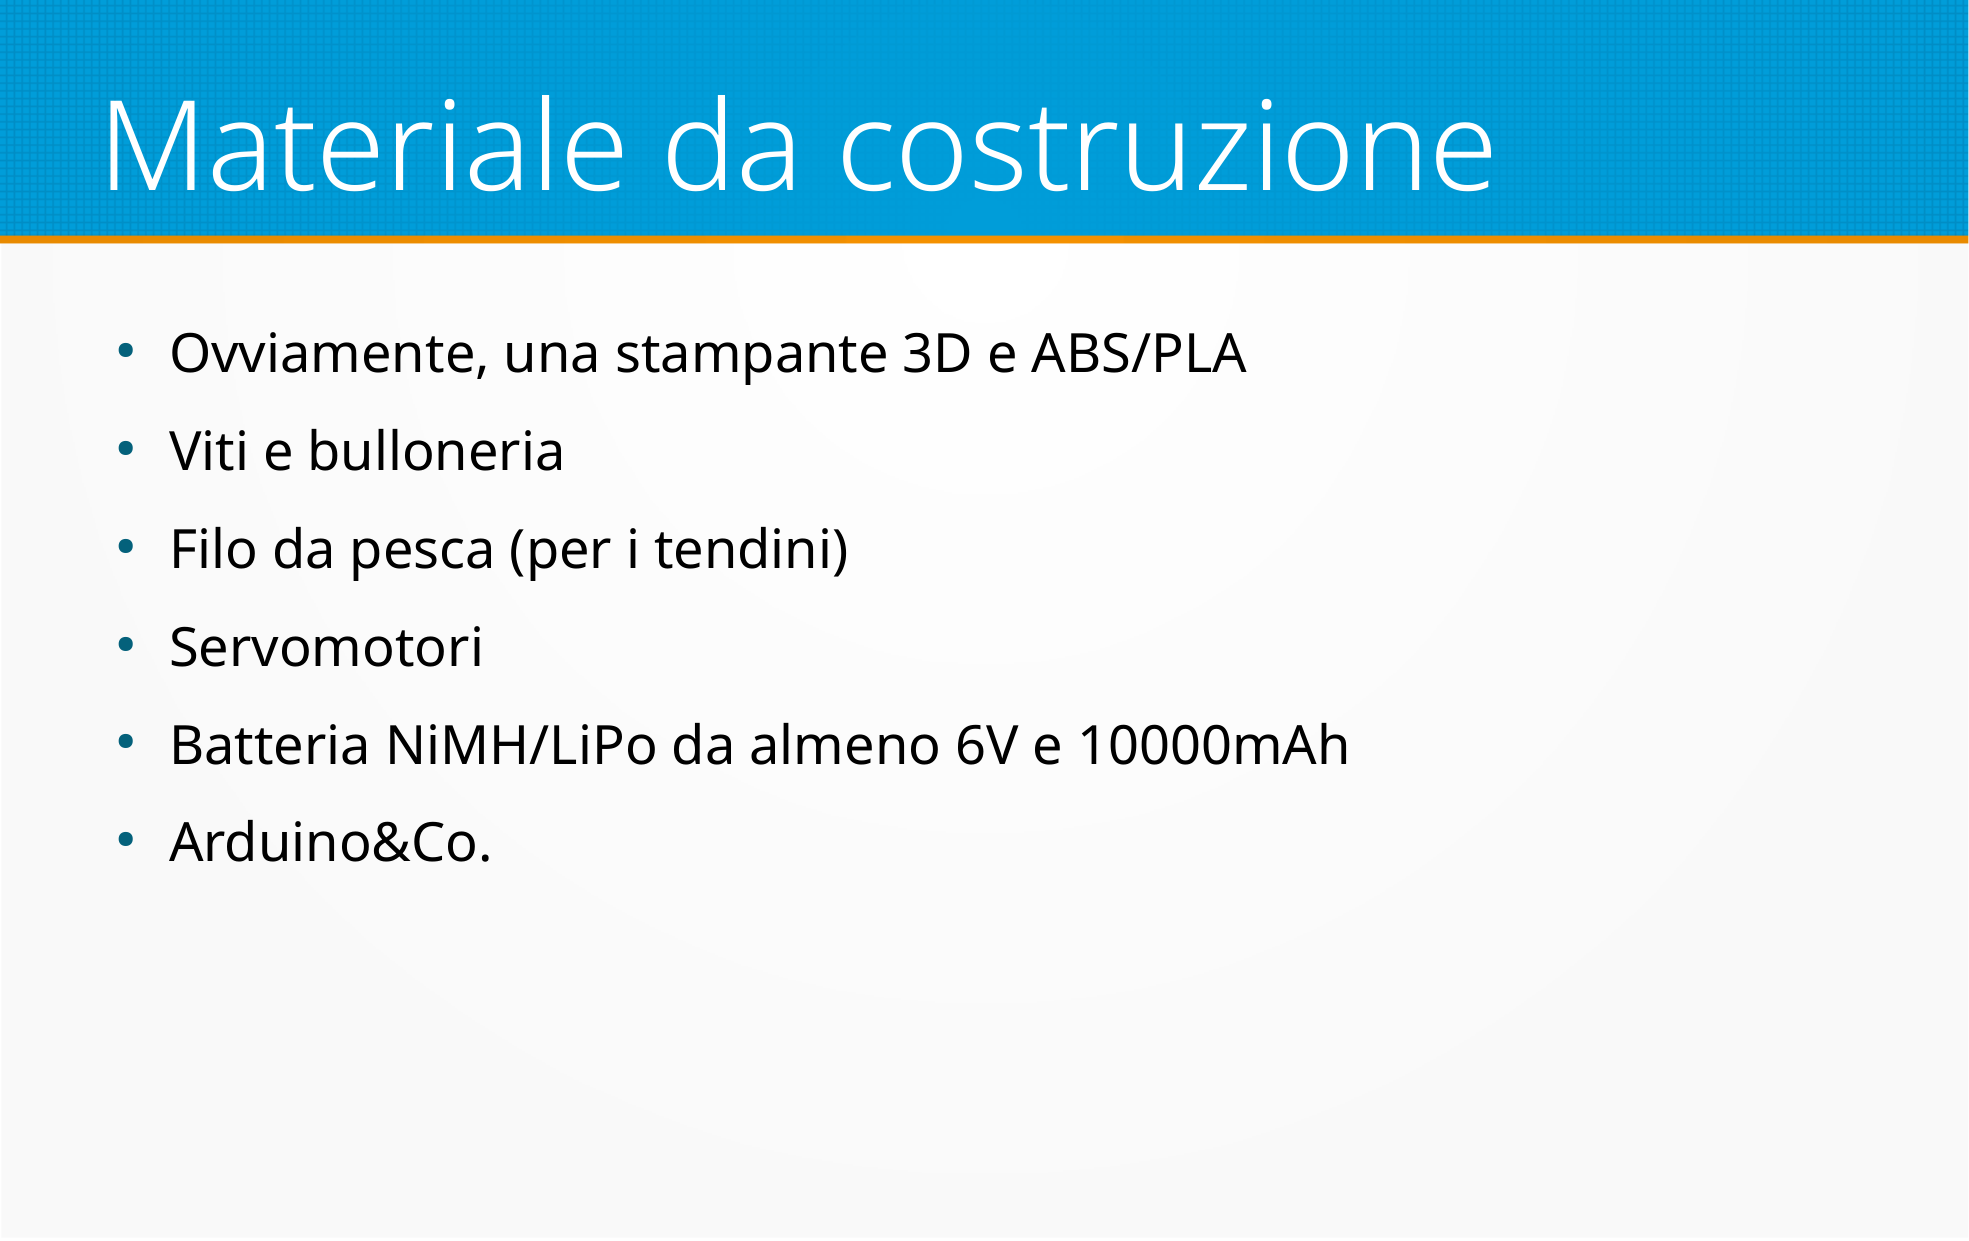

# Materiale da costruzione
Ovviamente, una stampante 3D e ABS/PLA
Viti e bulloneria
Filo da pesca (per i tendini)
Servomotori
Batteria NiMH/LiPo da almeno 6V e 10000mAh
Arduino&Co.